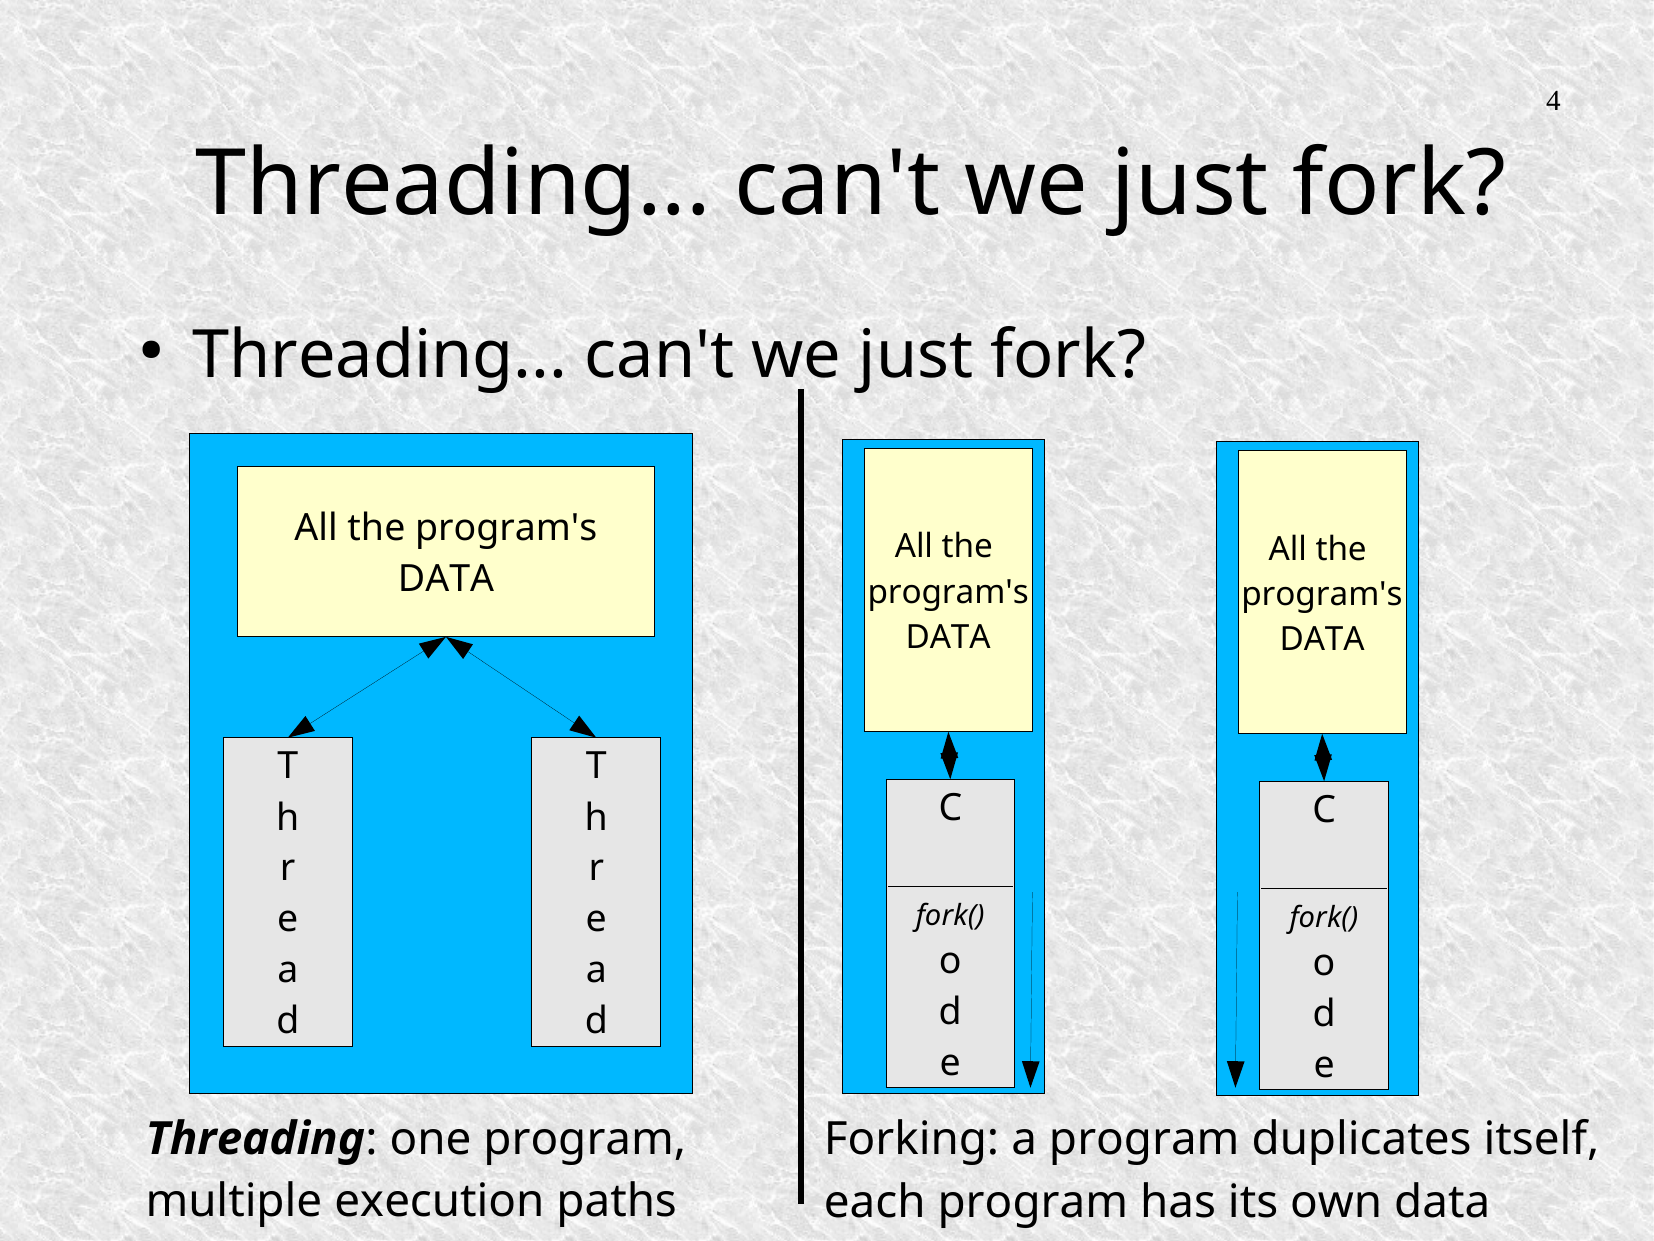

# Threading... can't we just fork?
4
Threading... can't we just fork?
All the
program's
DATA
All the
program's
DATA
All the program's
DATA
T
h
r
e
a
d
T
h
r
e
a
d
C
o
d
e
C
o
d
e
fork()
fork()
Threading: one program,
multiple execution paths
Forking: a program duplicates itself,
each program has its own data